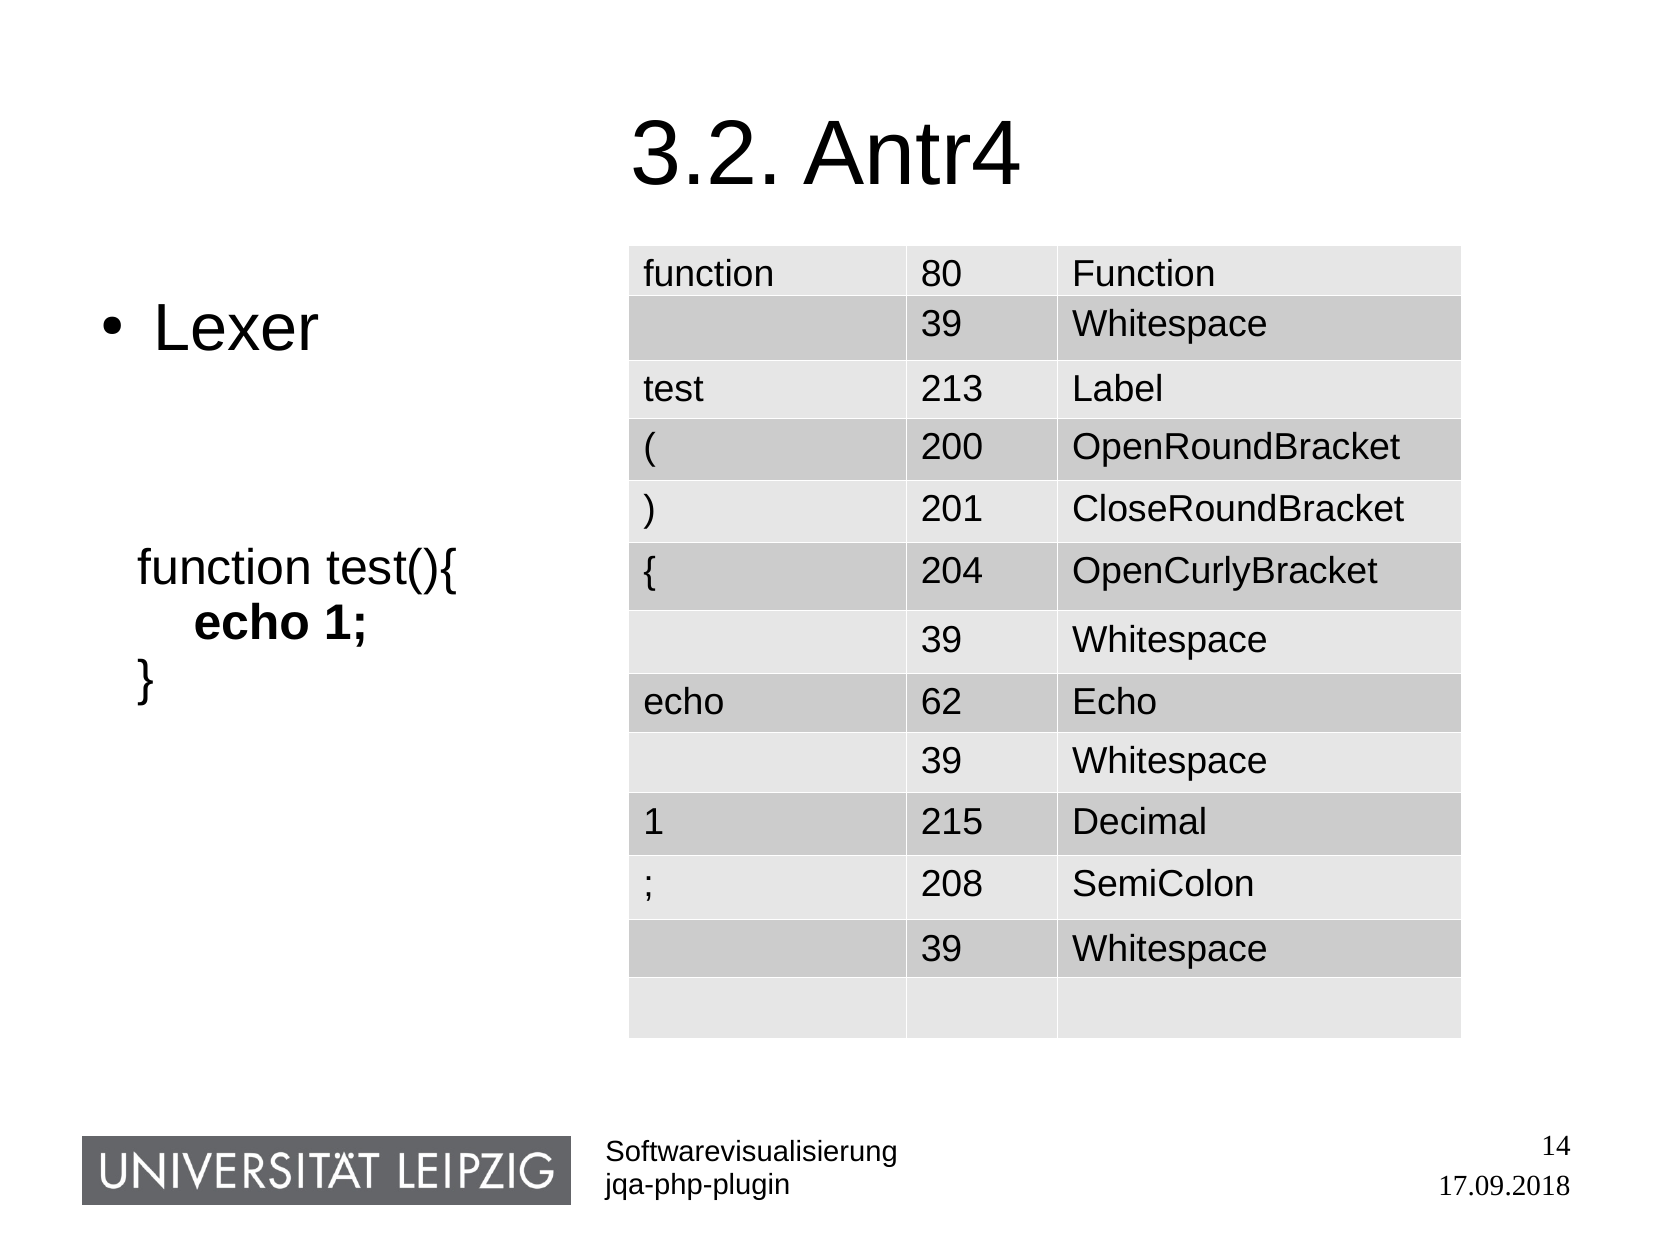

# 3.2. Antr4
| function | 80 | Function |
| --- | --- | --- |
| | 39 | Whitespace |
| test | 213 | Label |
| ( | 200 | OpenRoundBracket |
| ) | 201 | CloseRoundBracket |
| { | 204 | OpenCurlyBracket |
| | 39 | Whitespace |
| echo | 62 | Echo |
| | 39 | Whitespace |
| 1 | 215 | Decimal |
| ; | 208 | SemiColon |
| | 39 | Whitespace |
| | | |
Lexer
function test(){
 echo 1;
}
14
17.09.2018